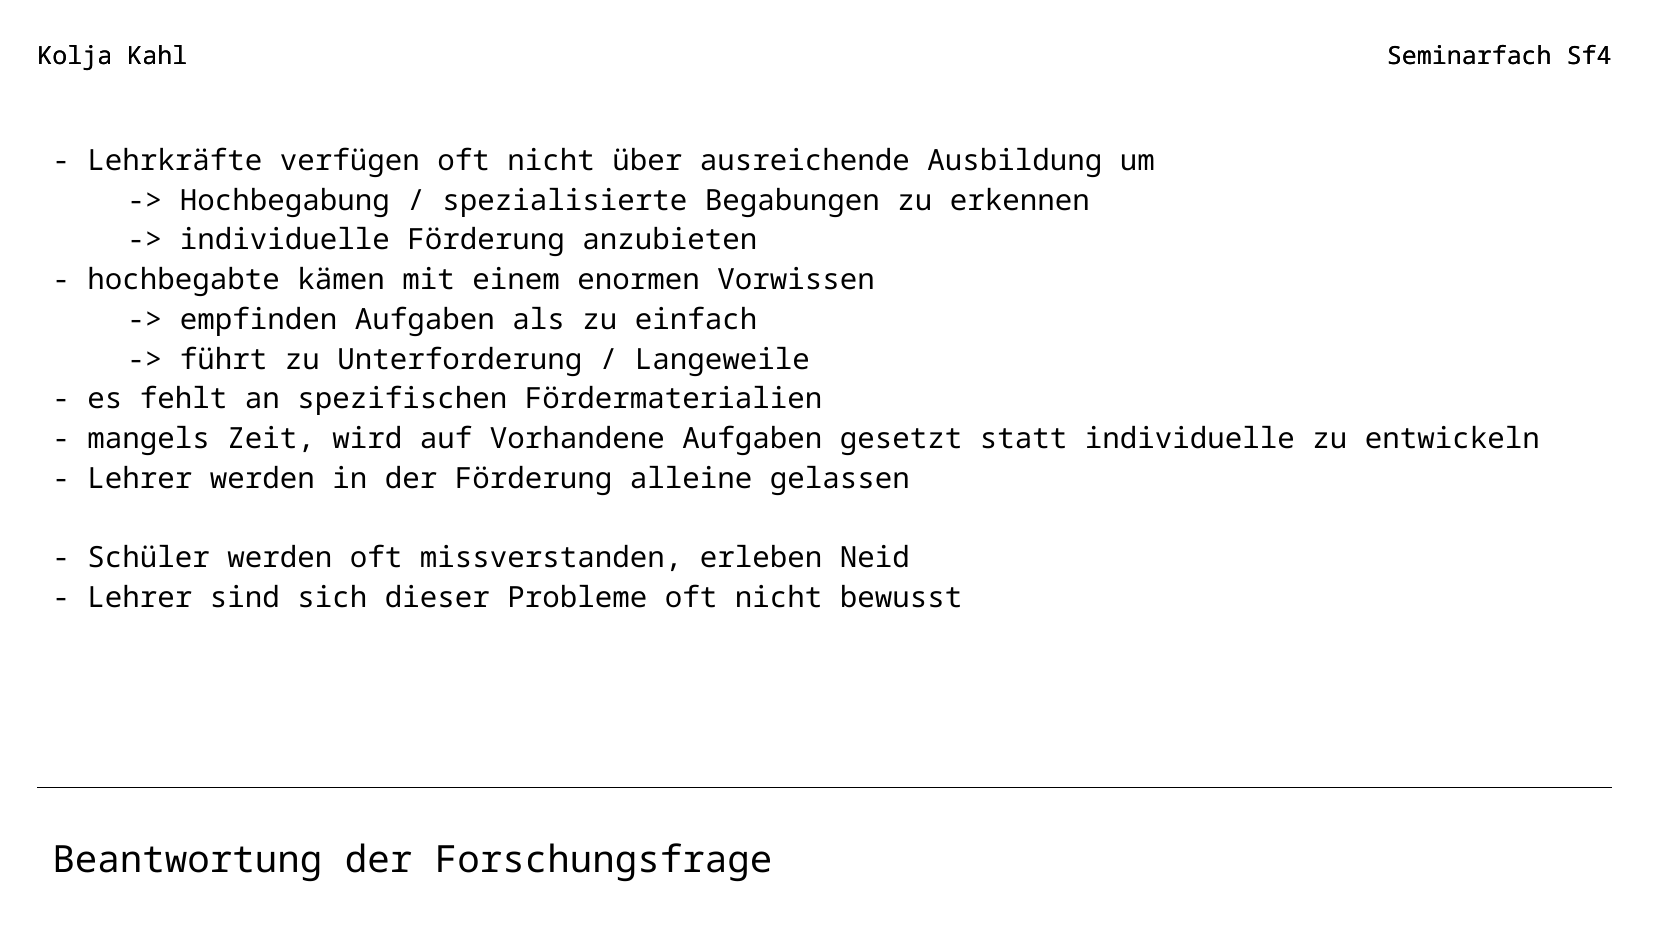

Kolja Kahl
Seminarfach Sf4
Kolja Kahl
Seminarfach Sf4
- Lehrkräfte verfügen oft nicht über ausreichende Ausbildung um
	-> Hochbegabung / spezialisierte Begabungen zu erkennen
	-> individuelle Förderung anzubieten
- hochbegabte kämen mit einem enormen Vorwissen
	-> empfinden Aufgaben als zu einfach
	-> führt zu Unterforderung / Langeweile
- es fehlt an spezifischen Fördermaterialien
- mangels Zeit, wird auf Vorhandene Aufgaben gesetzt statt individuelle zu entwickeln
- Lehrer werden in der Förderung alleine gelassen
- Schüler werden oft missverstanden, erleben Neid
- Lehrer sind sich dieser Probleme oft nicht bewusst
Beantwortung der Forschungsfrage